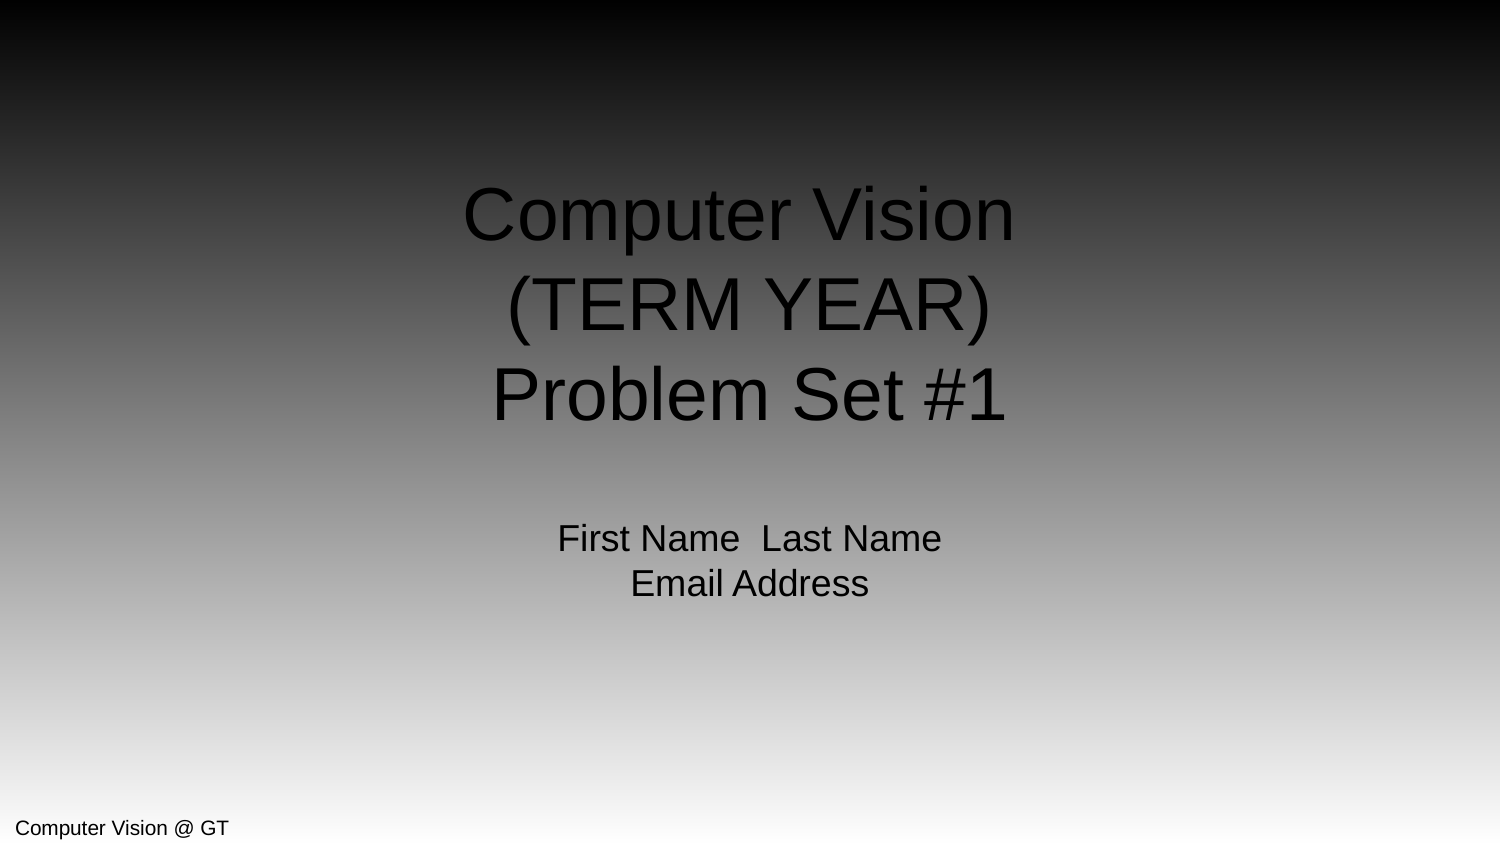

# Computer Vision (TERM YEAR) Problem Set #1
First Name Last Name
Email Address
Computer Vision @ GT